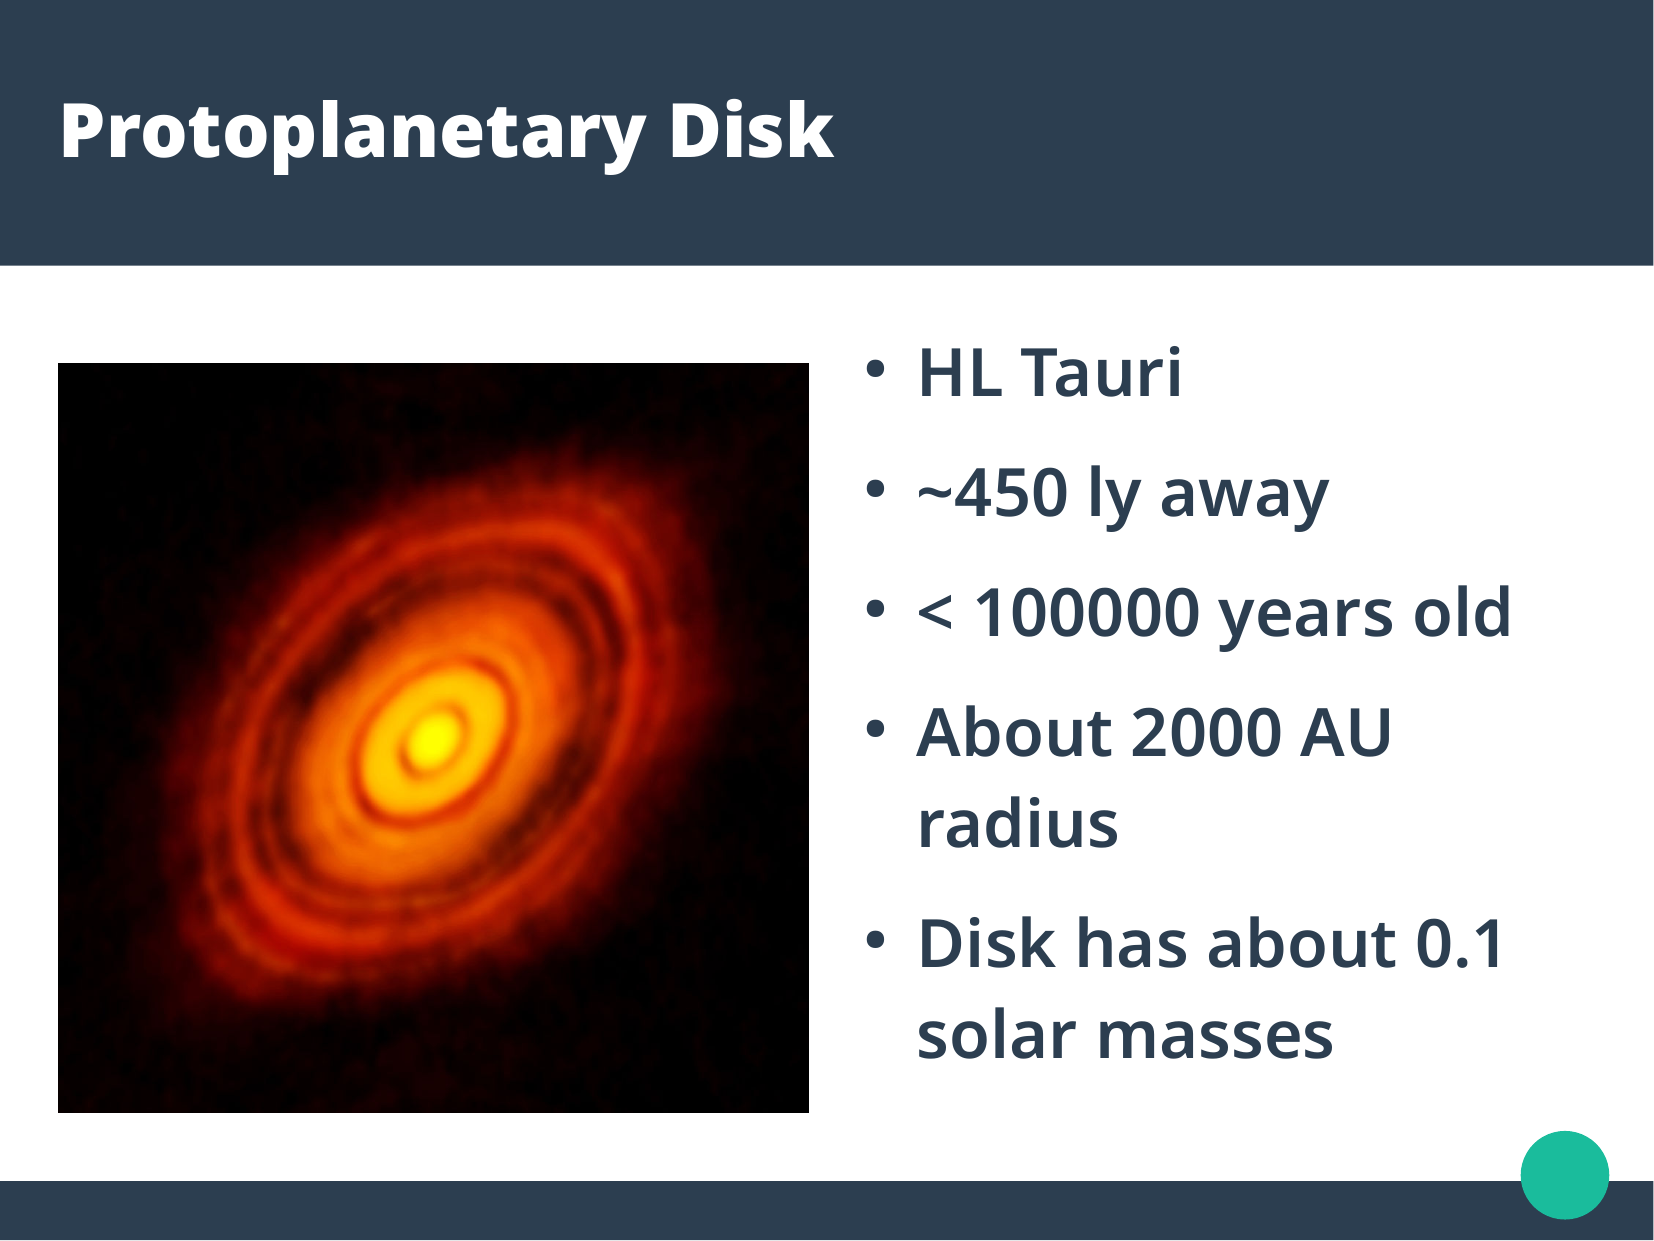

# Protoplanetary Disk
HL Tauri
~450 ly away
< 100000 years old
About 2000 AU radius
Disk has about 0.1 solar masses